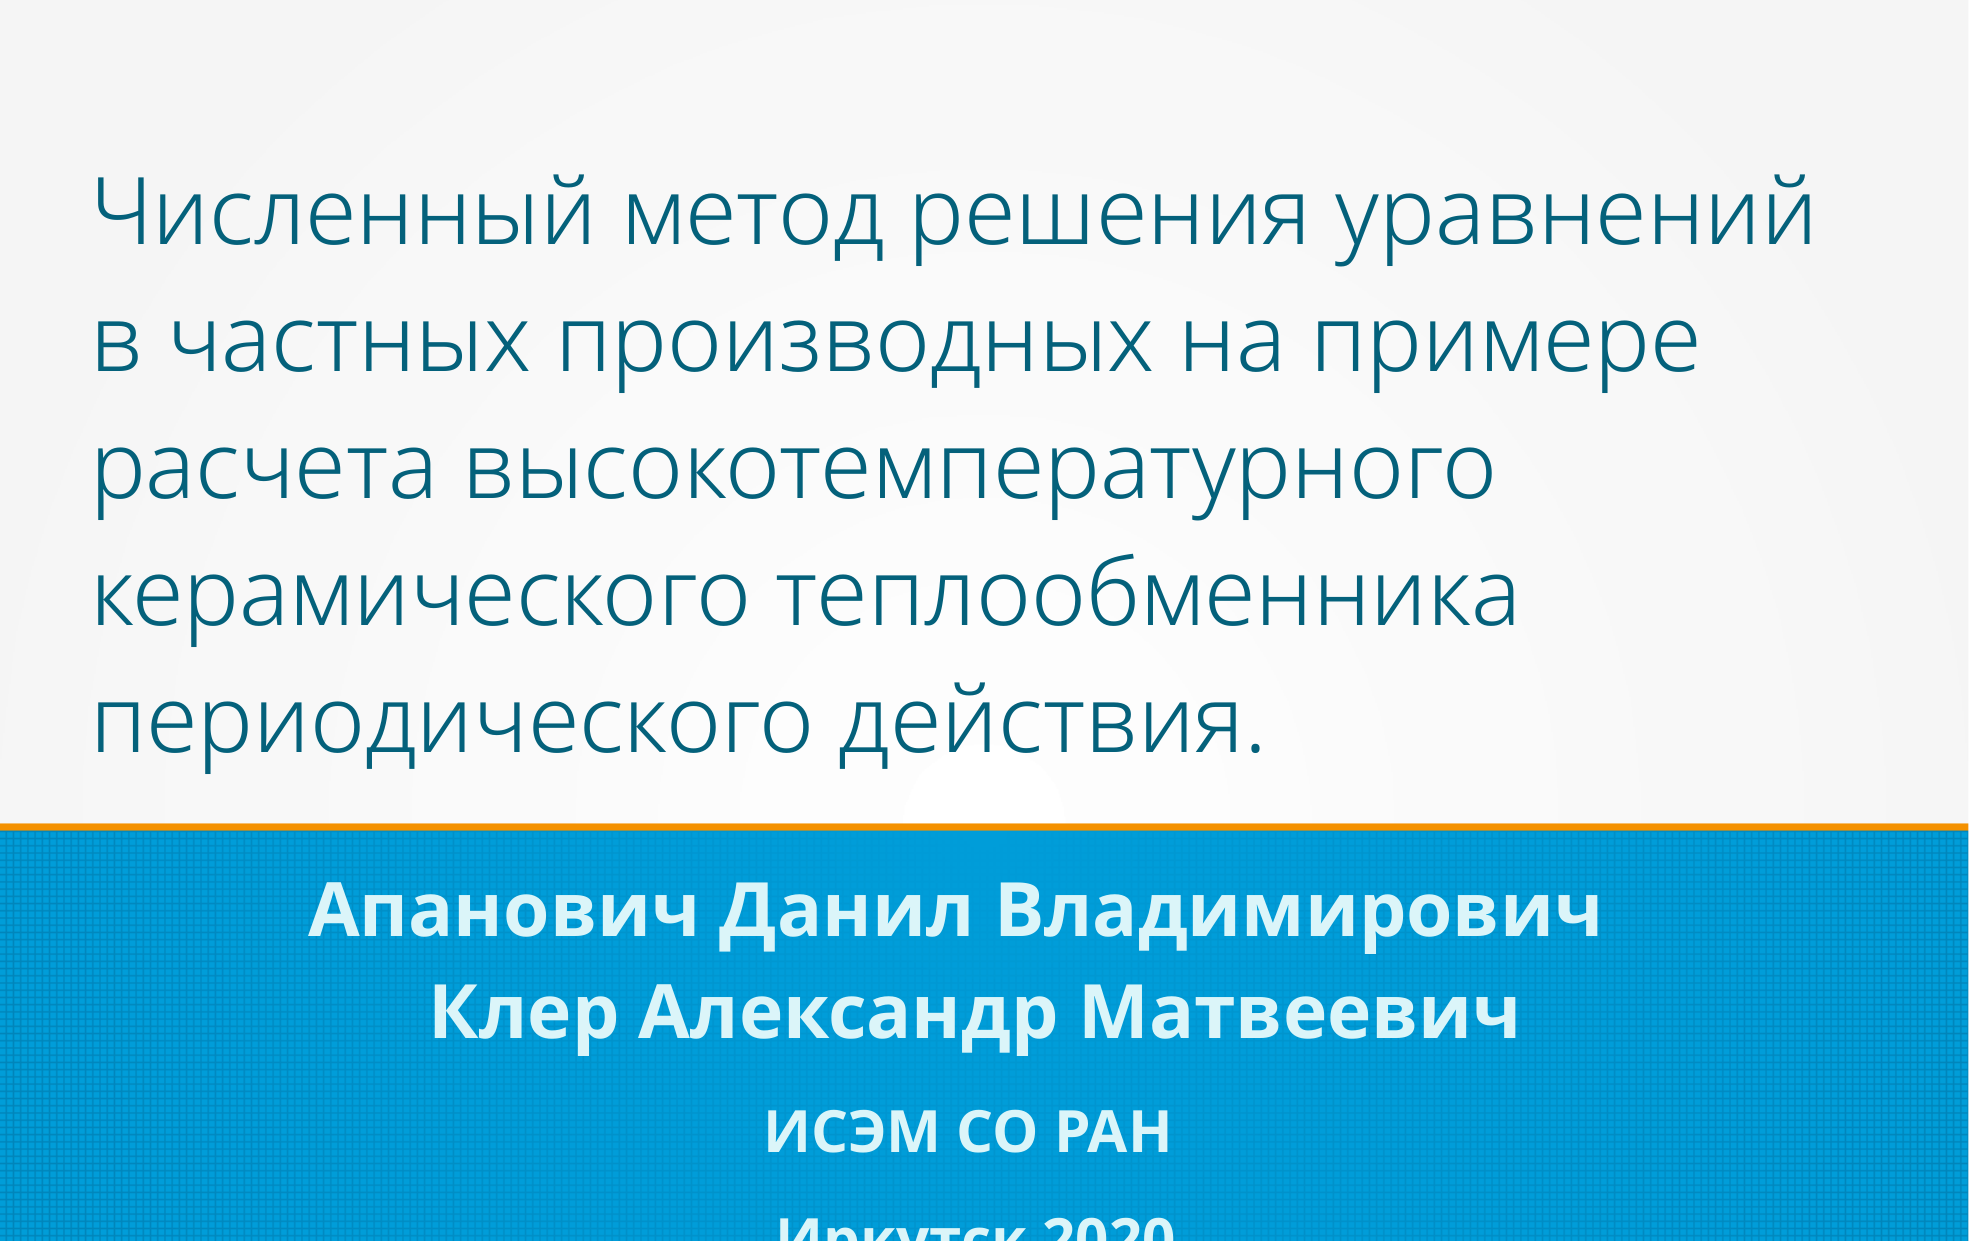

# Численный метод решения уравнений в частных производных на примере расчета высокотемпературного керамического теплообменника периодического действия.
Апанович Данил Владимирович
Клер Александр Матвеевич
ИСЭМ СО РАН
Иркутск 2020